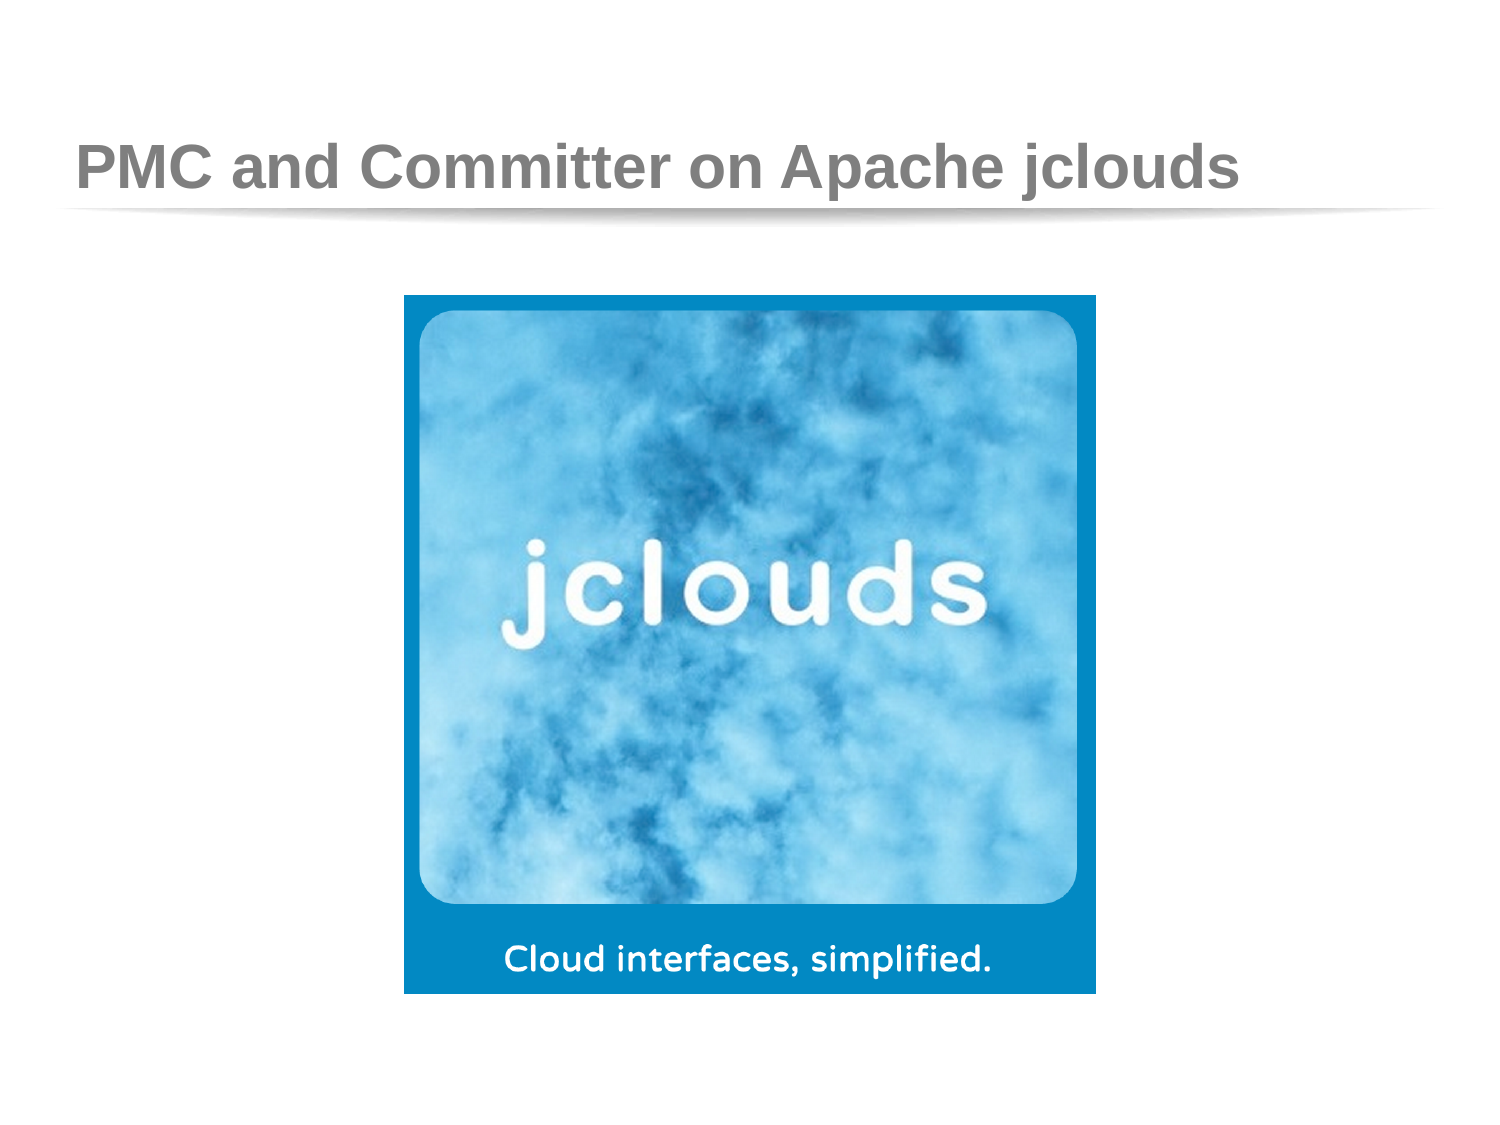

# PMC and Committer on Apache jclouds